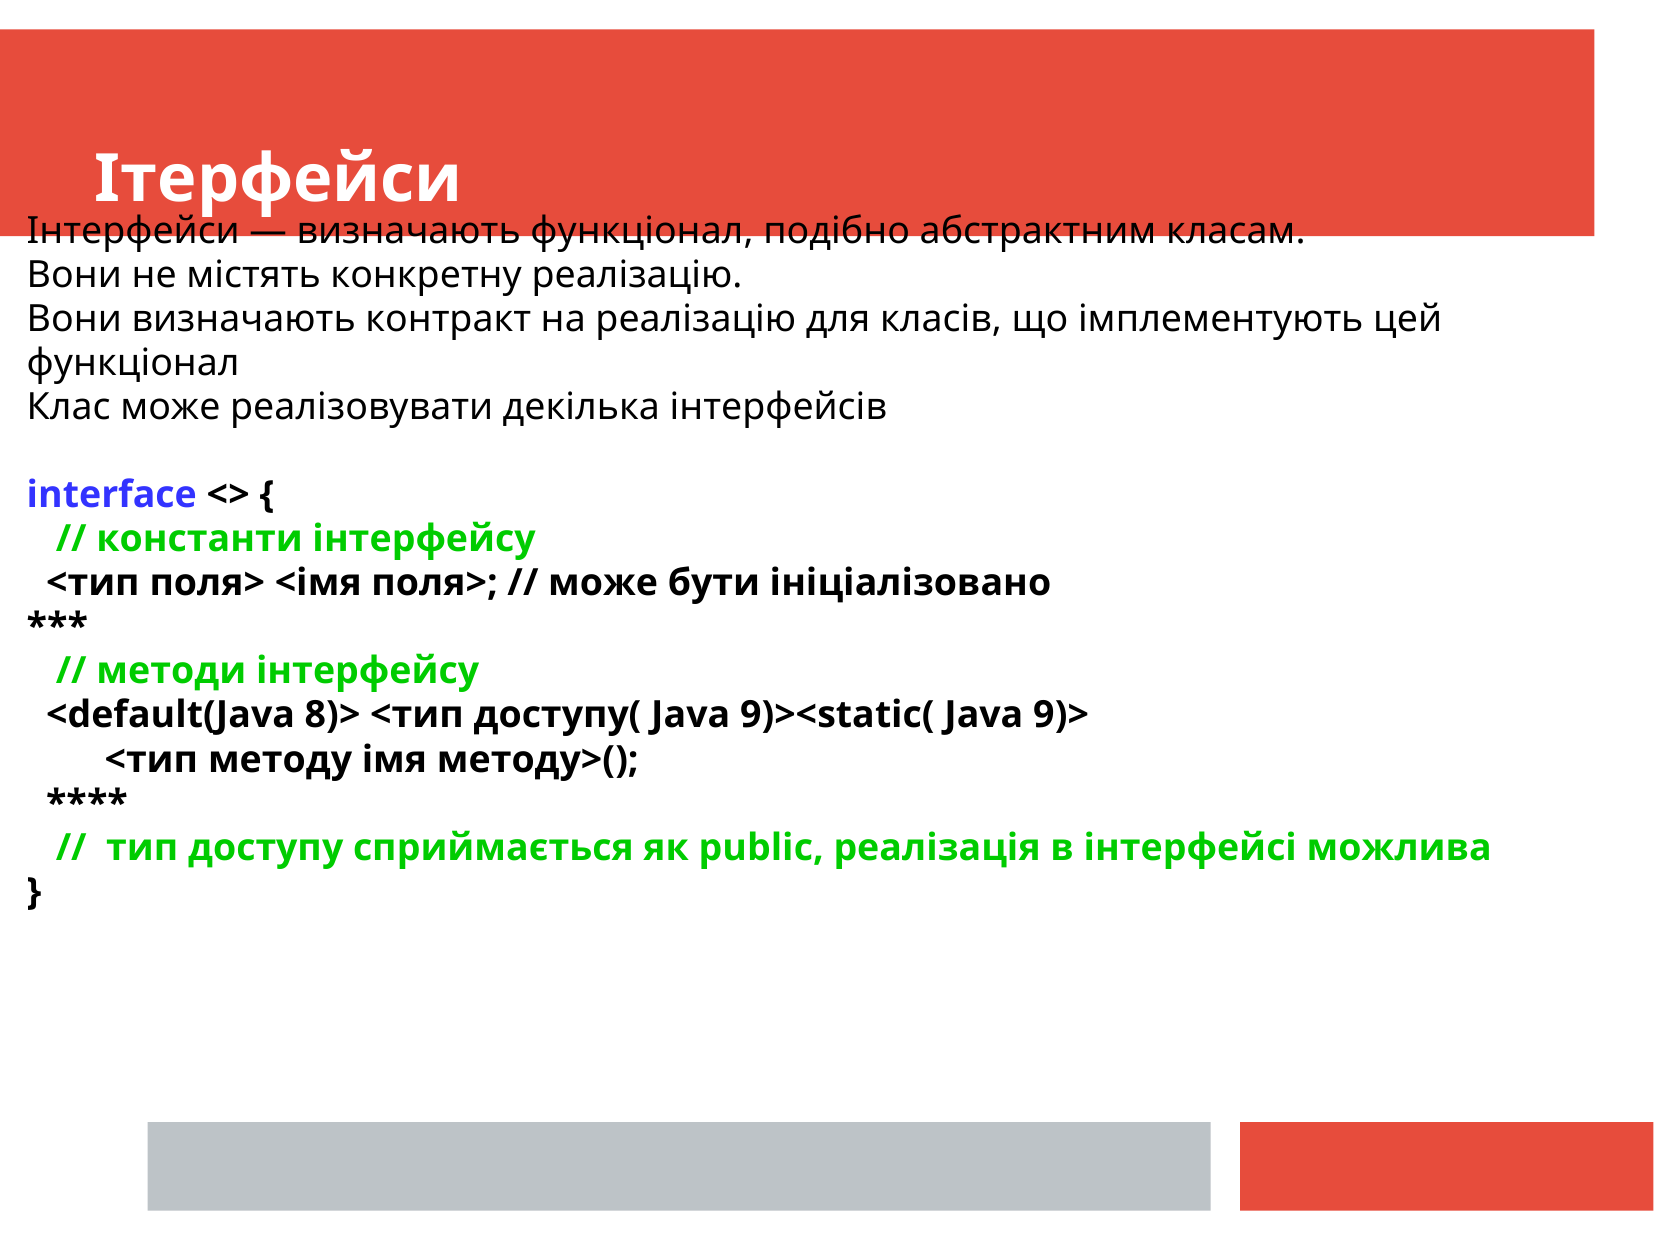

Ітерфейси
Інтерфейси — визначають функціонал, подібно абстрактним класам.
Вони не містять конкретну реалізацію.
Вони визначають контракт на реалізацію для класів, що імплементують цей функціонал
Клас може реалізовувати декілька інтерфейсів
interface <> {
 // константи інтерфейсу
 <тип поля> <імя поля>; // може бути ініціалізовано
***
 // методи інтерфейсу
 <default(Java 8)> <тип доступу( Java 9)><static( Java 9)>
 <тип методу імя методу>();
 ****
 // тип доступу сприймається як public, реалізація в інтерфейсі можлива
}